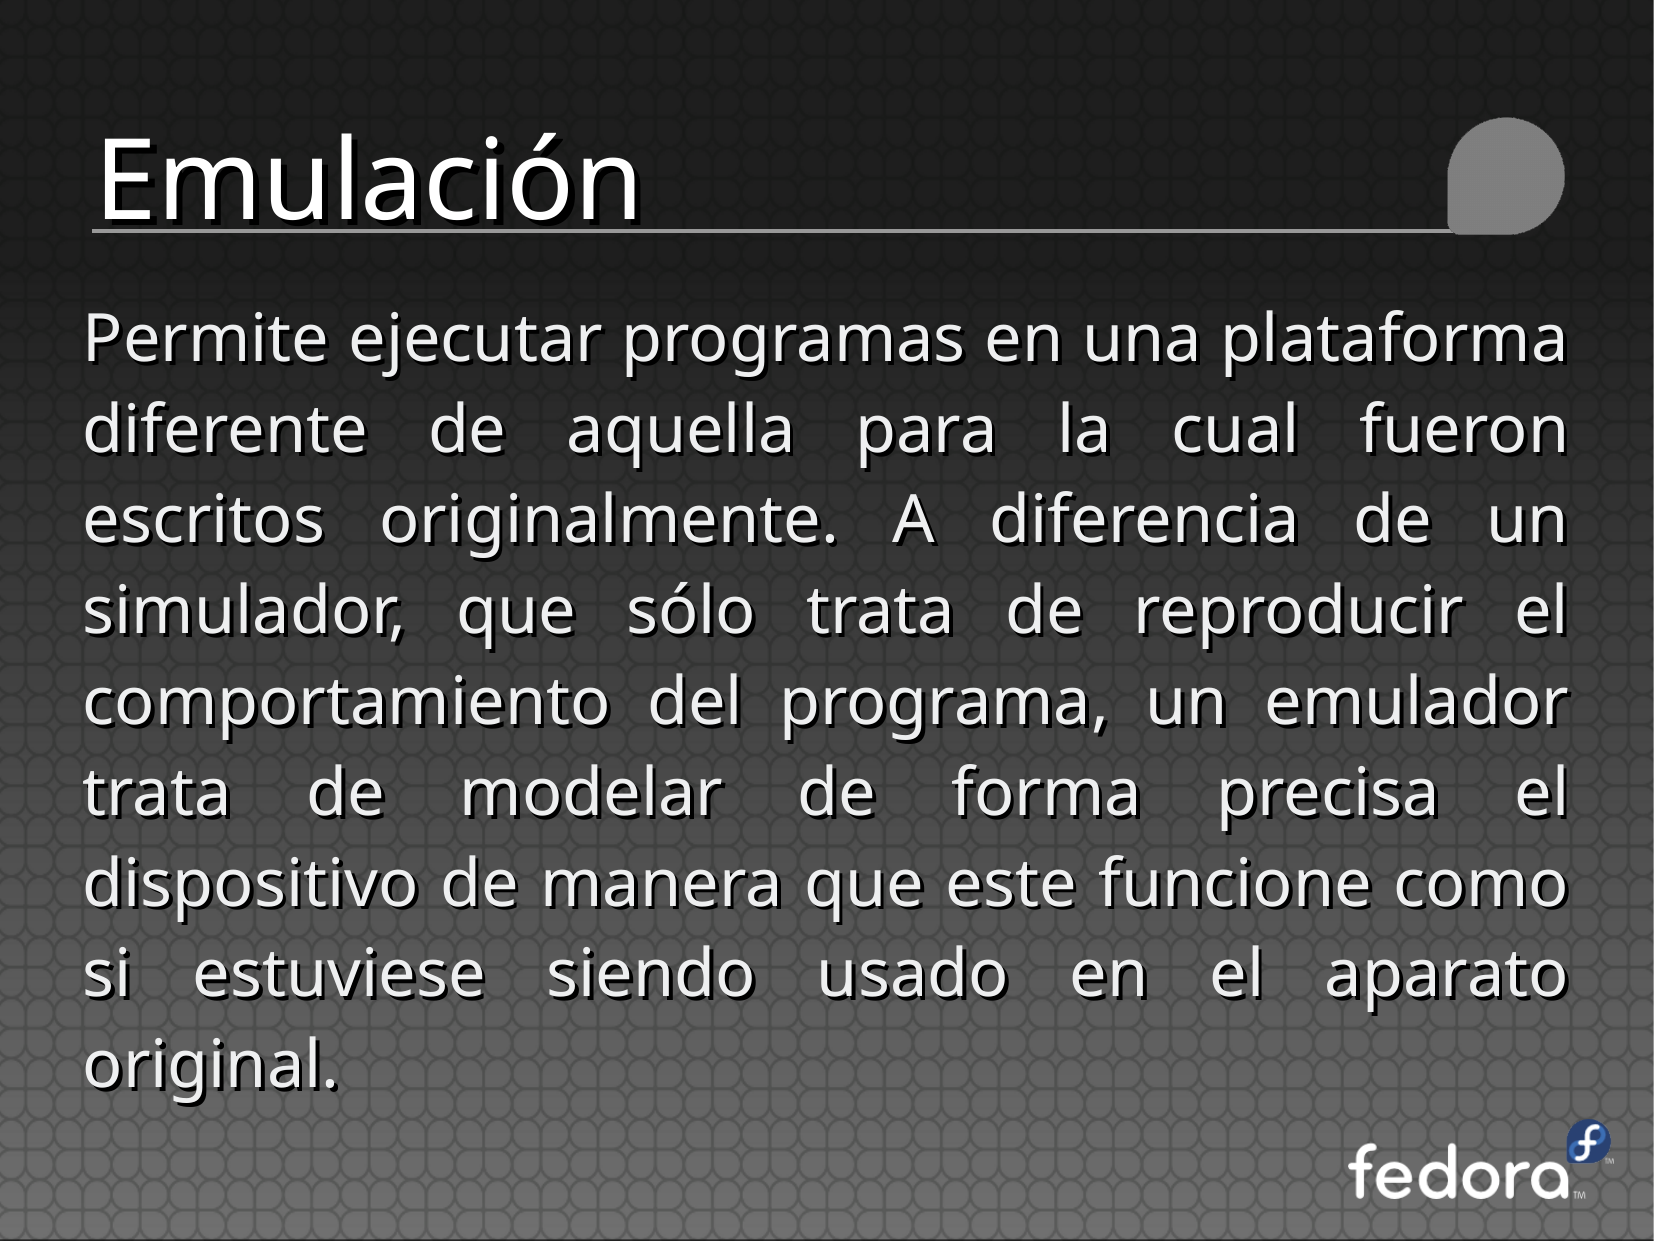

Emulación
# Permite ejecutar programas en una plataforma diferente de aquella para la cual fueron escritos originalmente. A diferencia de un simulador, que sólo trata de reproducir el comportamiento del programa, un emulador trata de modelar de forma precisa el dispositivo de manera que este funcione como si estuviese siendo usado en el aparato original.